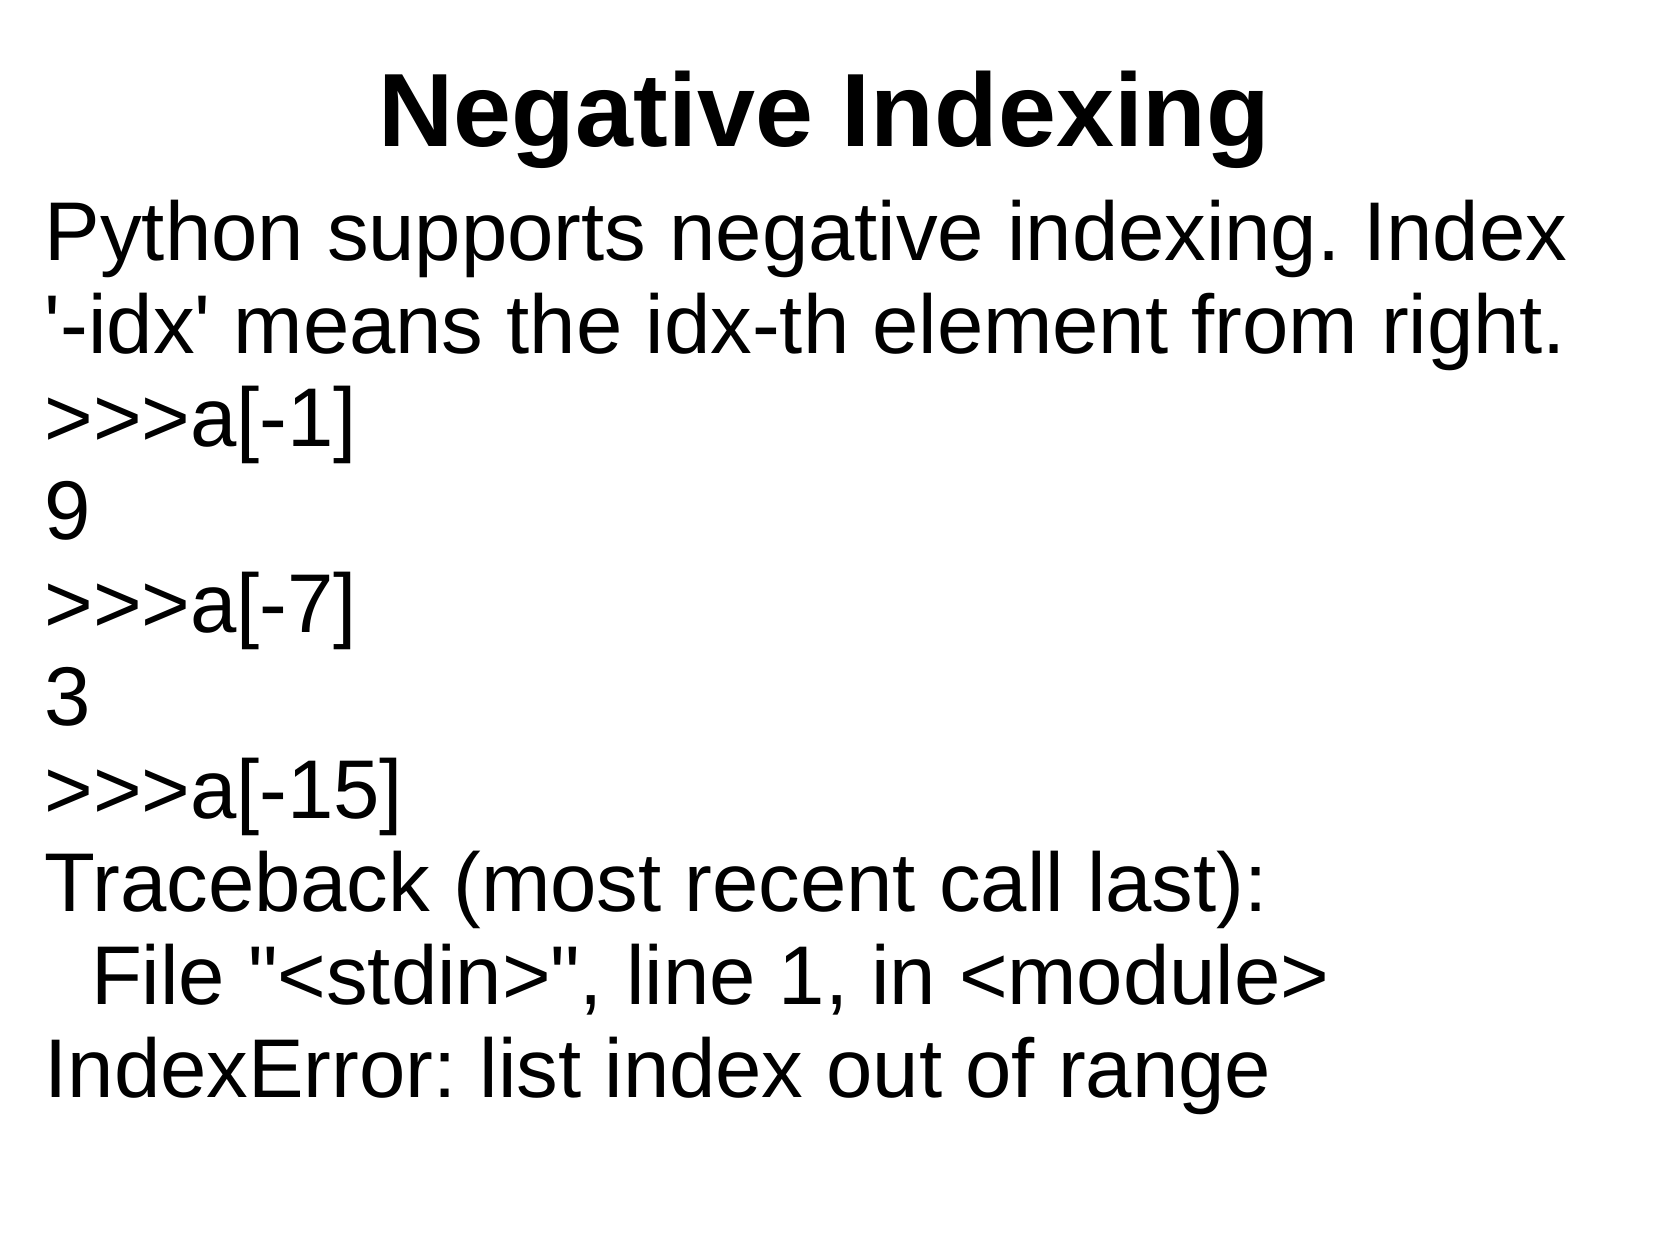

Negative Indexing
Python supports negative indexing. Index '-idx' means the idx-th element from right.
>>>a[-1]
9
>>>a[-7]
3
>>>a[-15]
Traceback (most recent call last):
 File "<stdin>", line 1, in <module>
IndexError: list index out of range